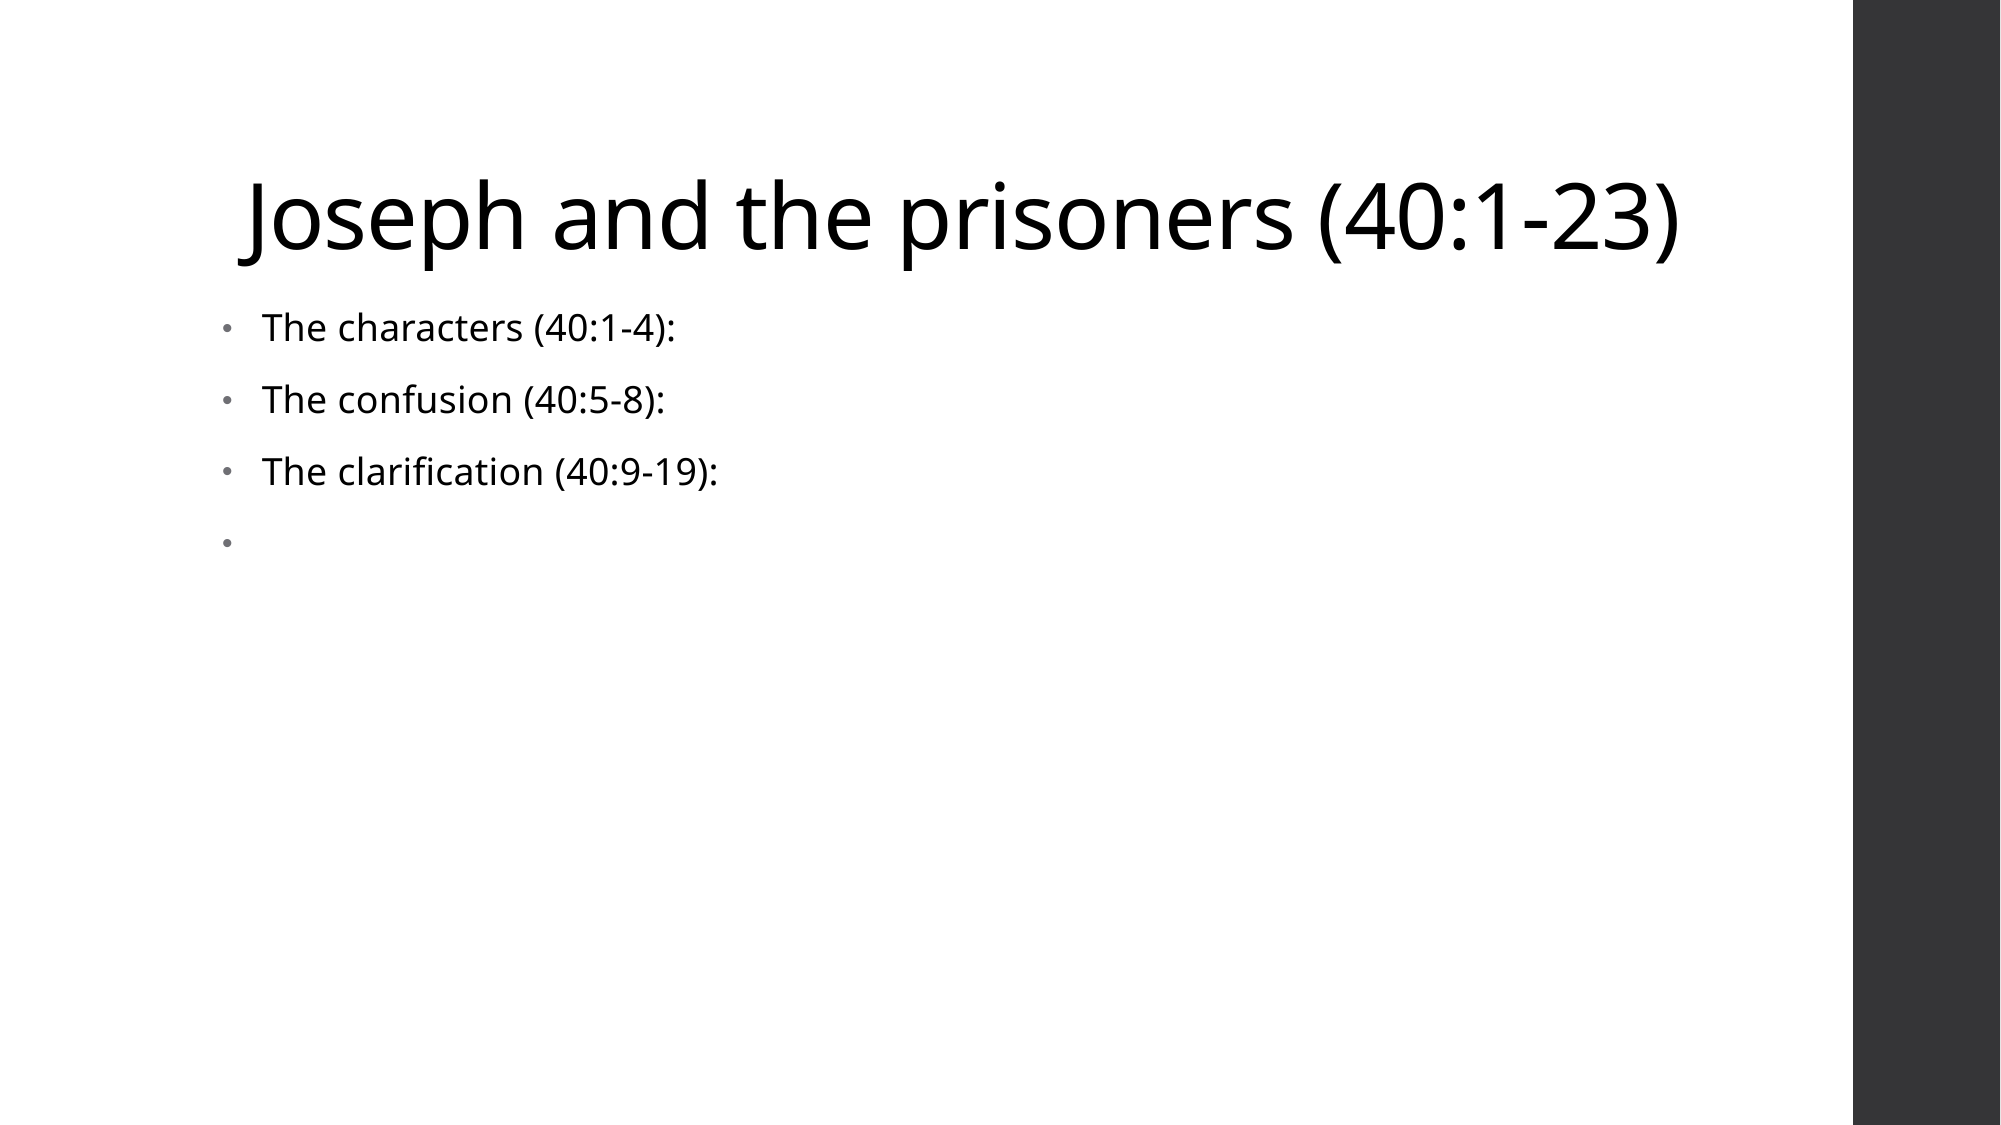

# Joseph and the prisoners (40:1-23)
 The characters (40:1-4):
 The confusion (40:5-8):
 The clarification (40:9-19):